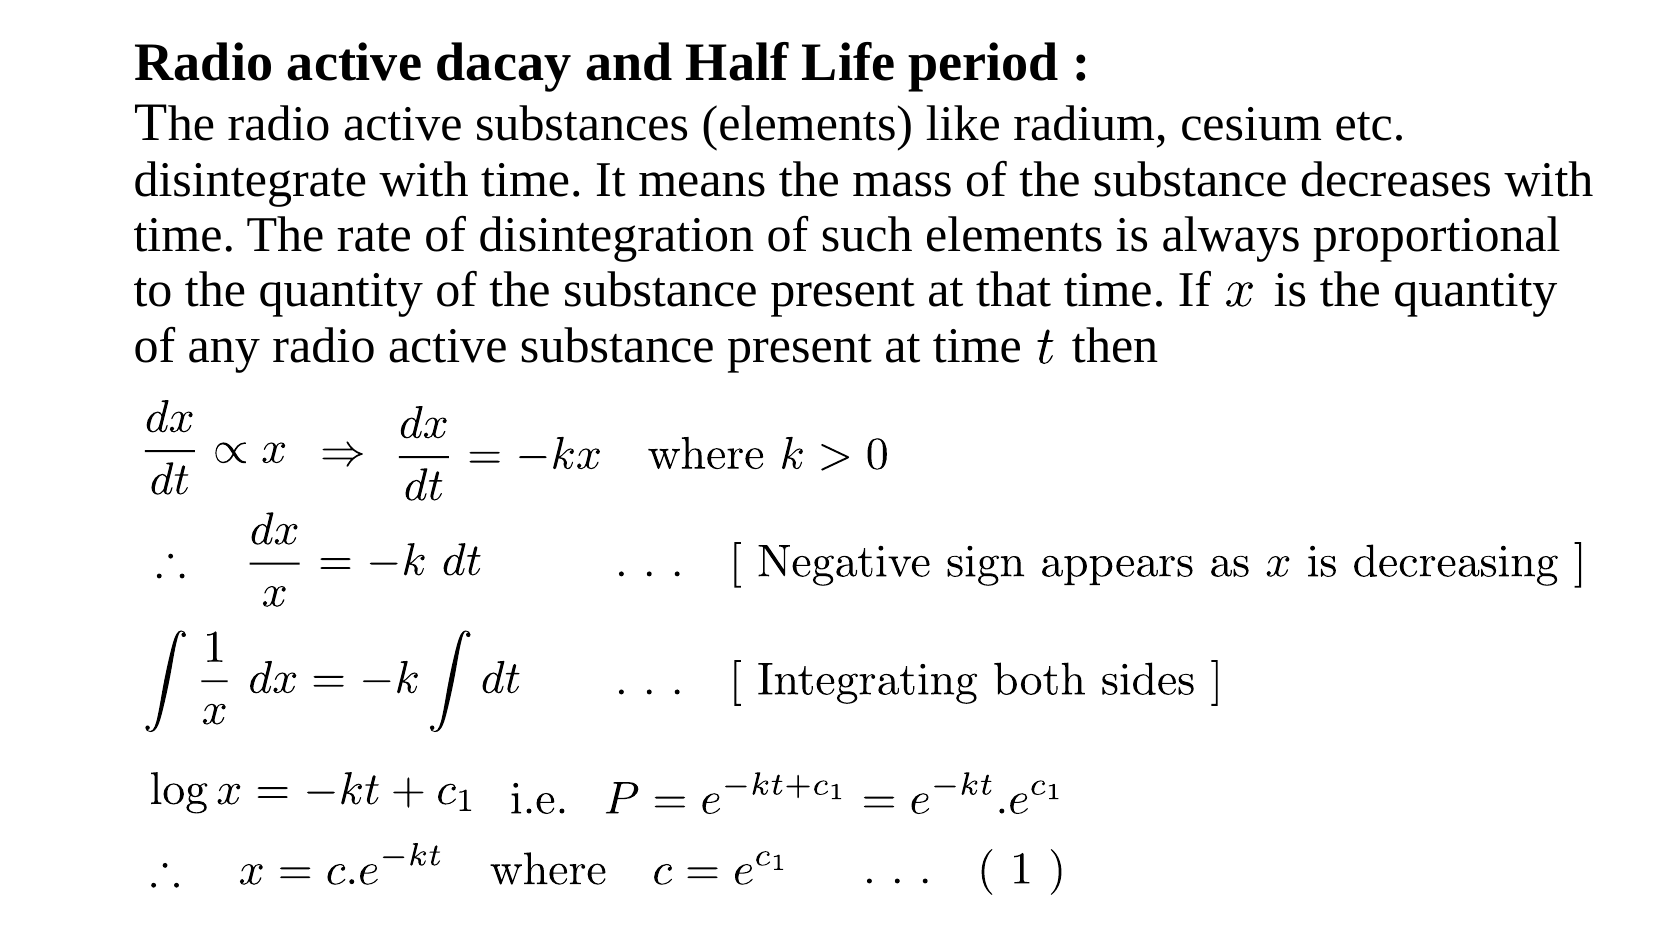

# Radio active dacay and Half Life period :
	 The radio active substances (elements) like radium, cesium etc.
	 disintegrate with time. It means the mass of the substance decreases with
	 time. The rate of disintegration of such elements is always proportional
	 to the quantity of the substance present at that time. If is the quantity
	 of any radio active substance present at time then